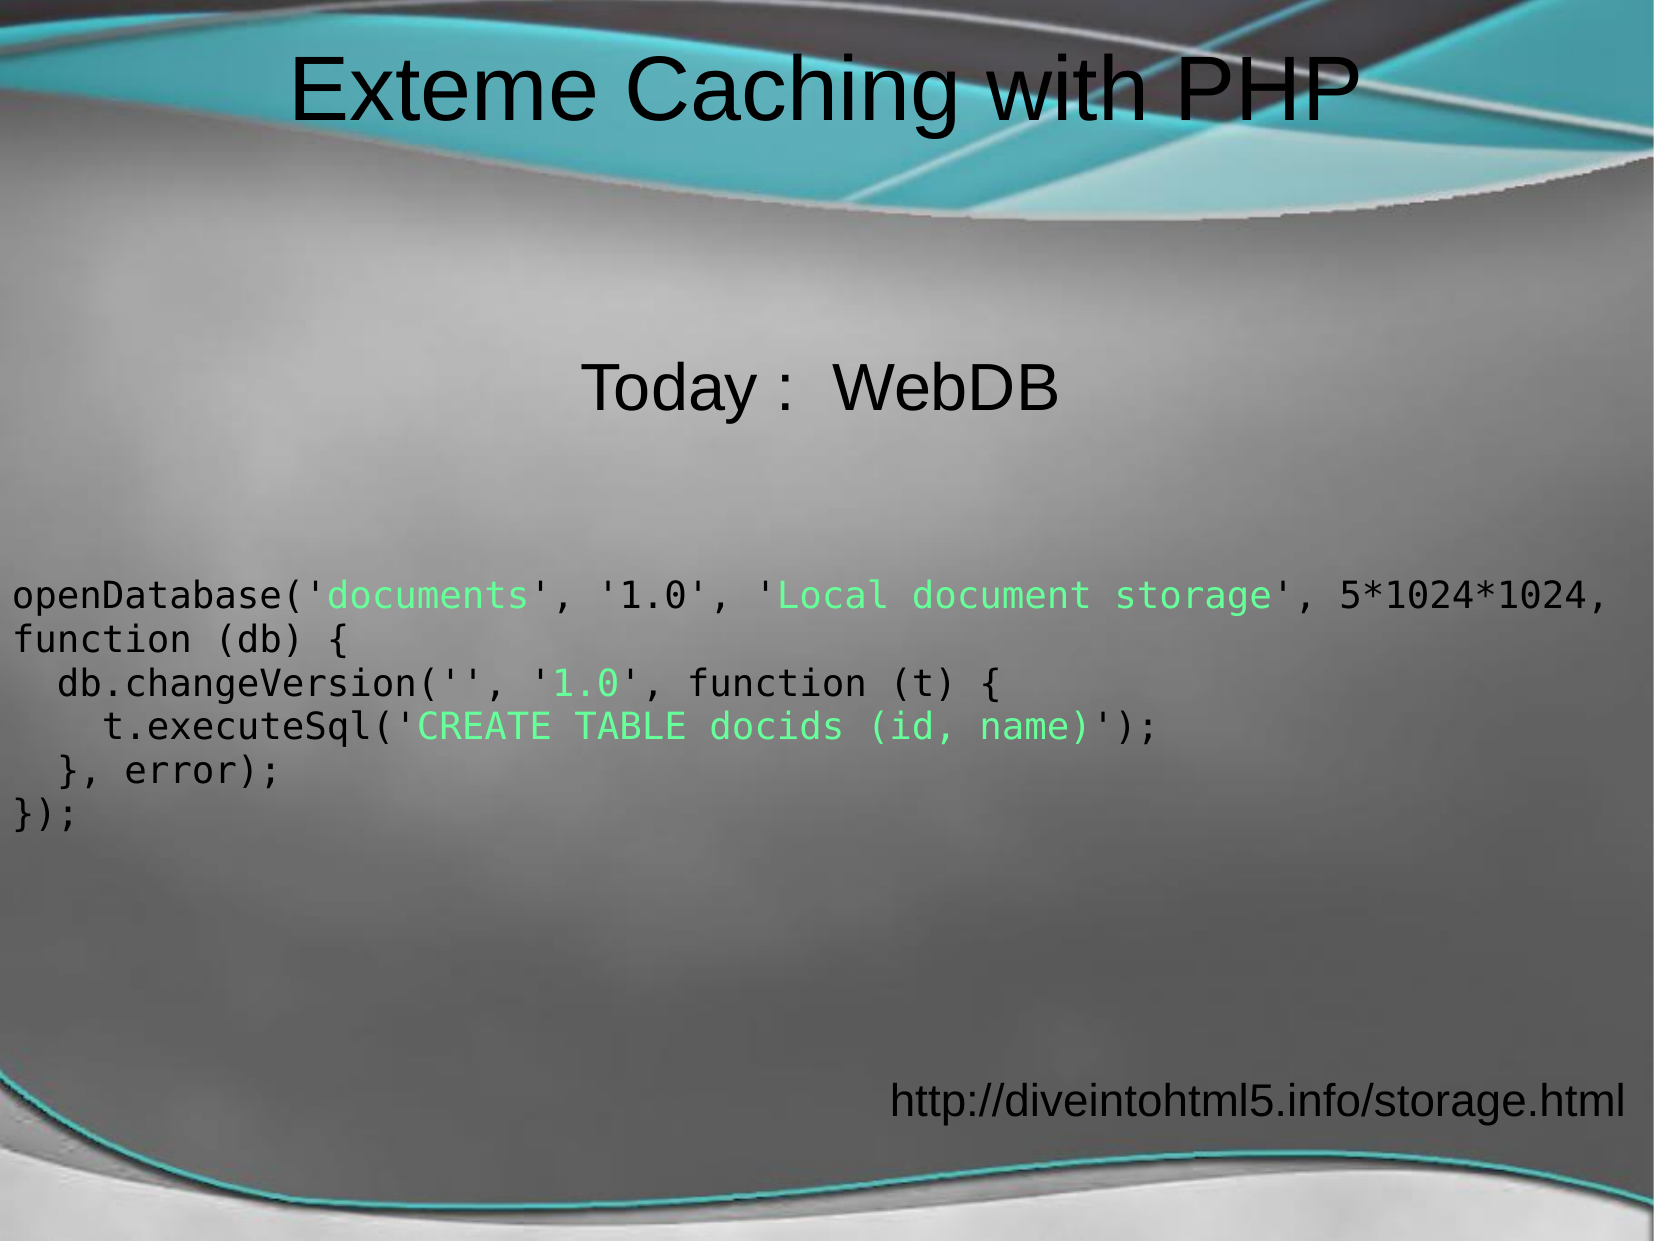

Exteme Caching with PHP
# Today : WebDB
openDatabase('documents', '1.0', 'Local document storage', 5*1024*1024, function (db) {
 db.changeVersion('', '1.0', function (t) {
 t.executeSql('CREATE TABLE docids (id, name)');
 }, error);
});
http://diveintohtml5.info/storage.html